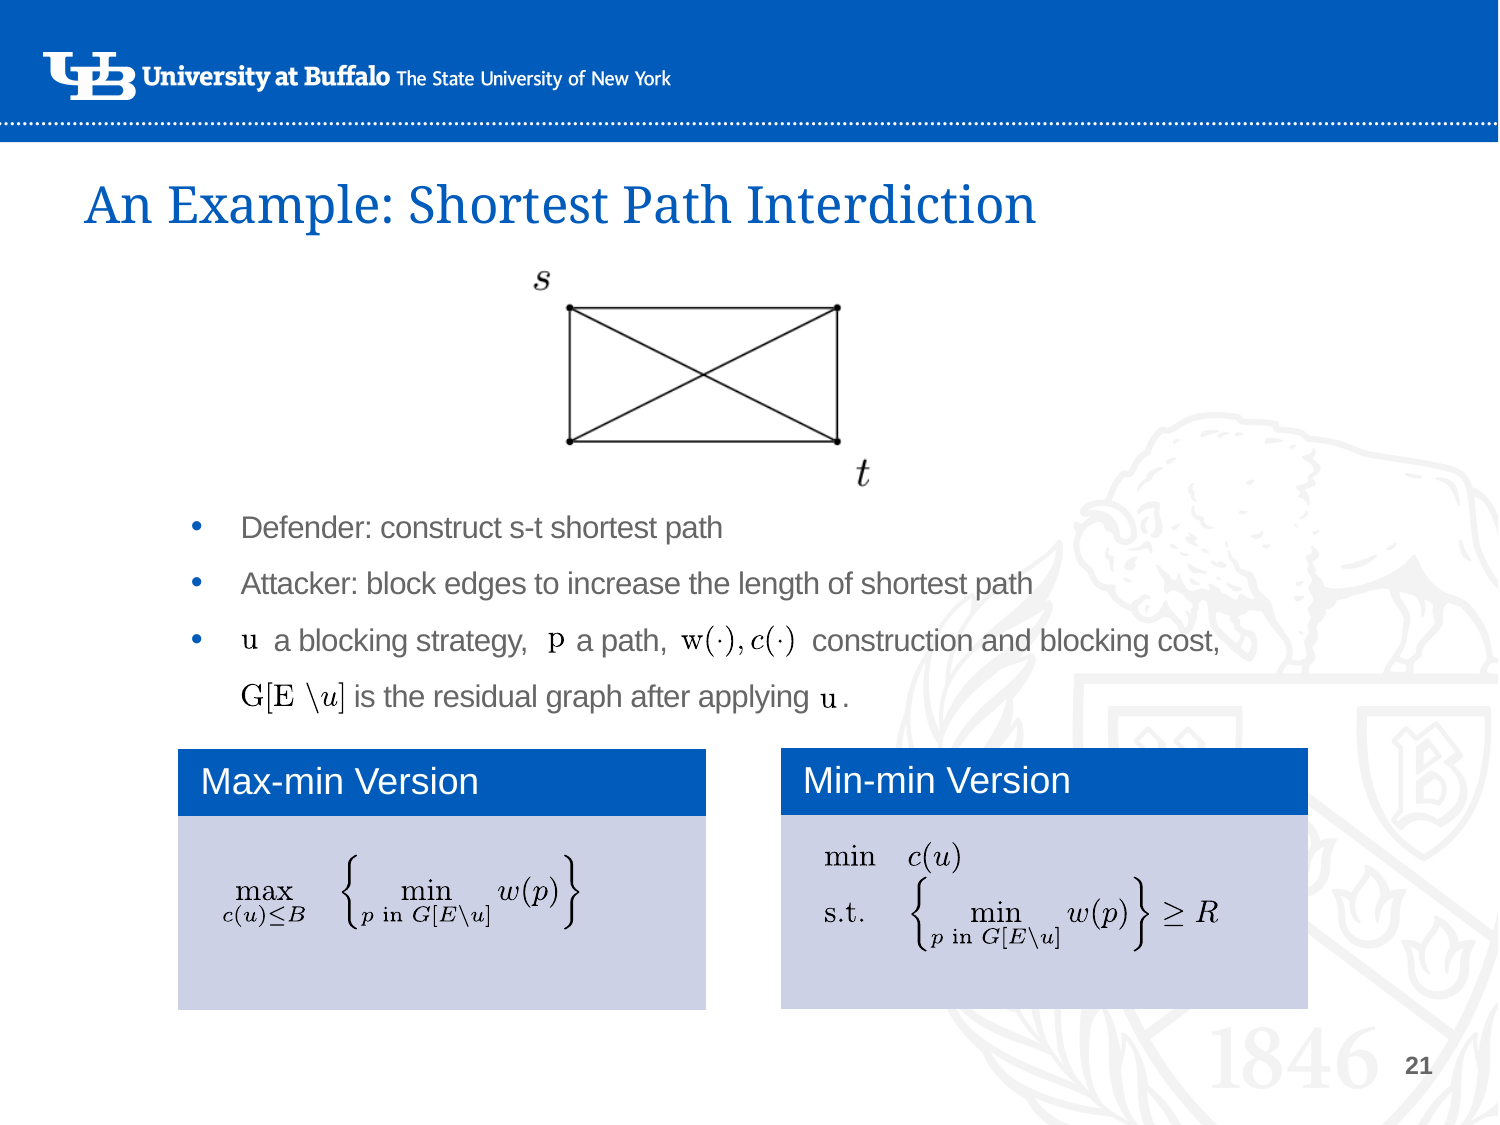

# An Example: Shortest Path Interdiction
Defender: construct s-t shortest path
Attacker: block edges to increase the length of shortest path
 a blocking strategy, a path, construction and blocking cost,
 is the residual graph after applying .
Min-min Version
Max-min Version